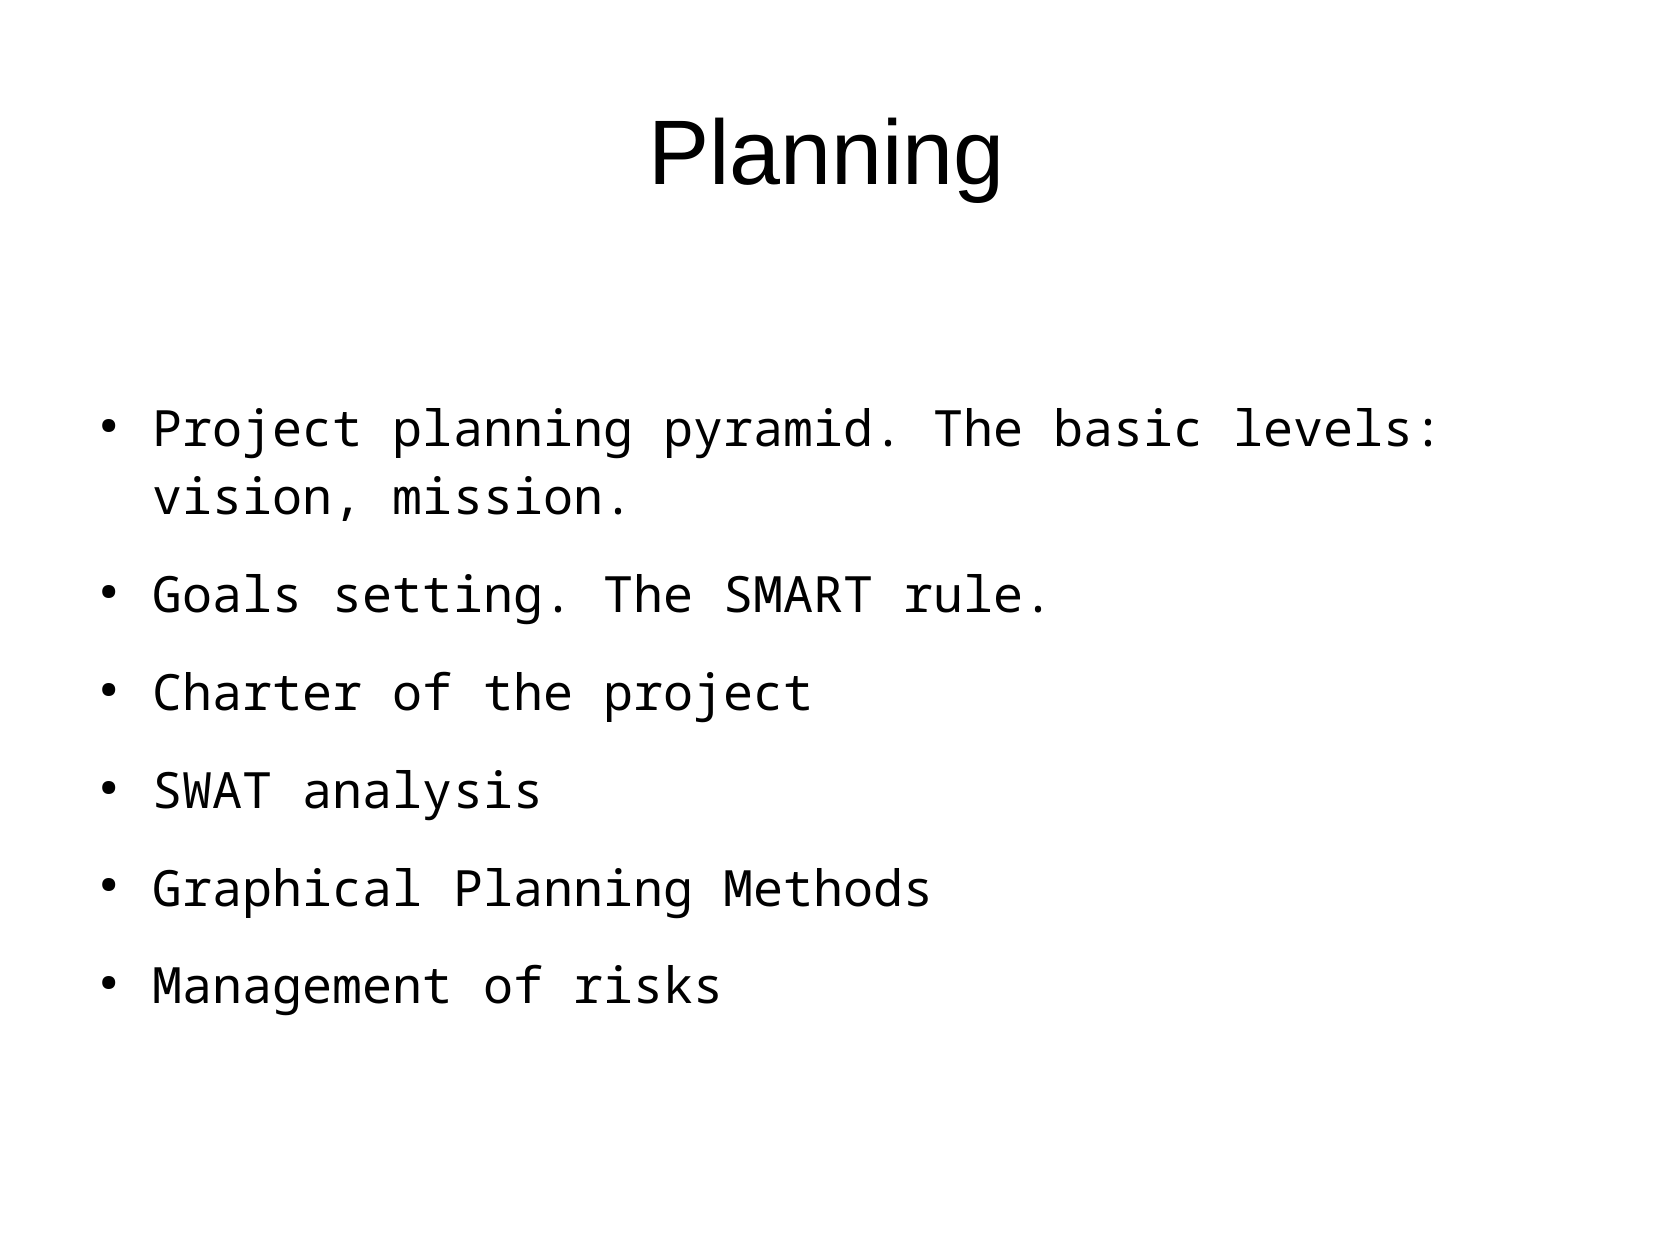

# Planning
Project planning pyramid. The basic levels: vision, mission.
Goals setting. The SMART rule.
Charter of the project
SWAT analysis
Graphical Planning Methods
Management of risks